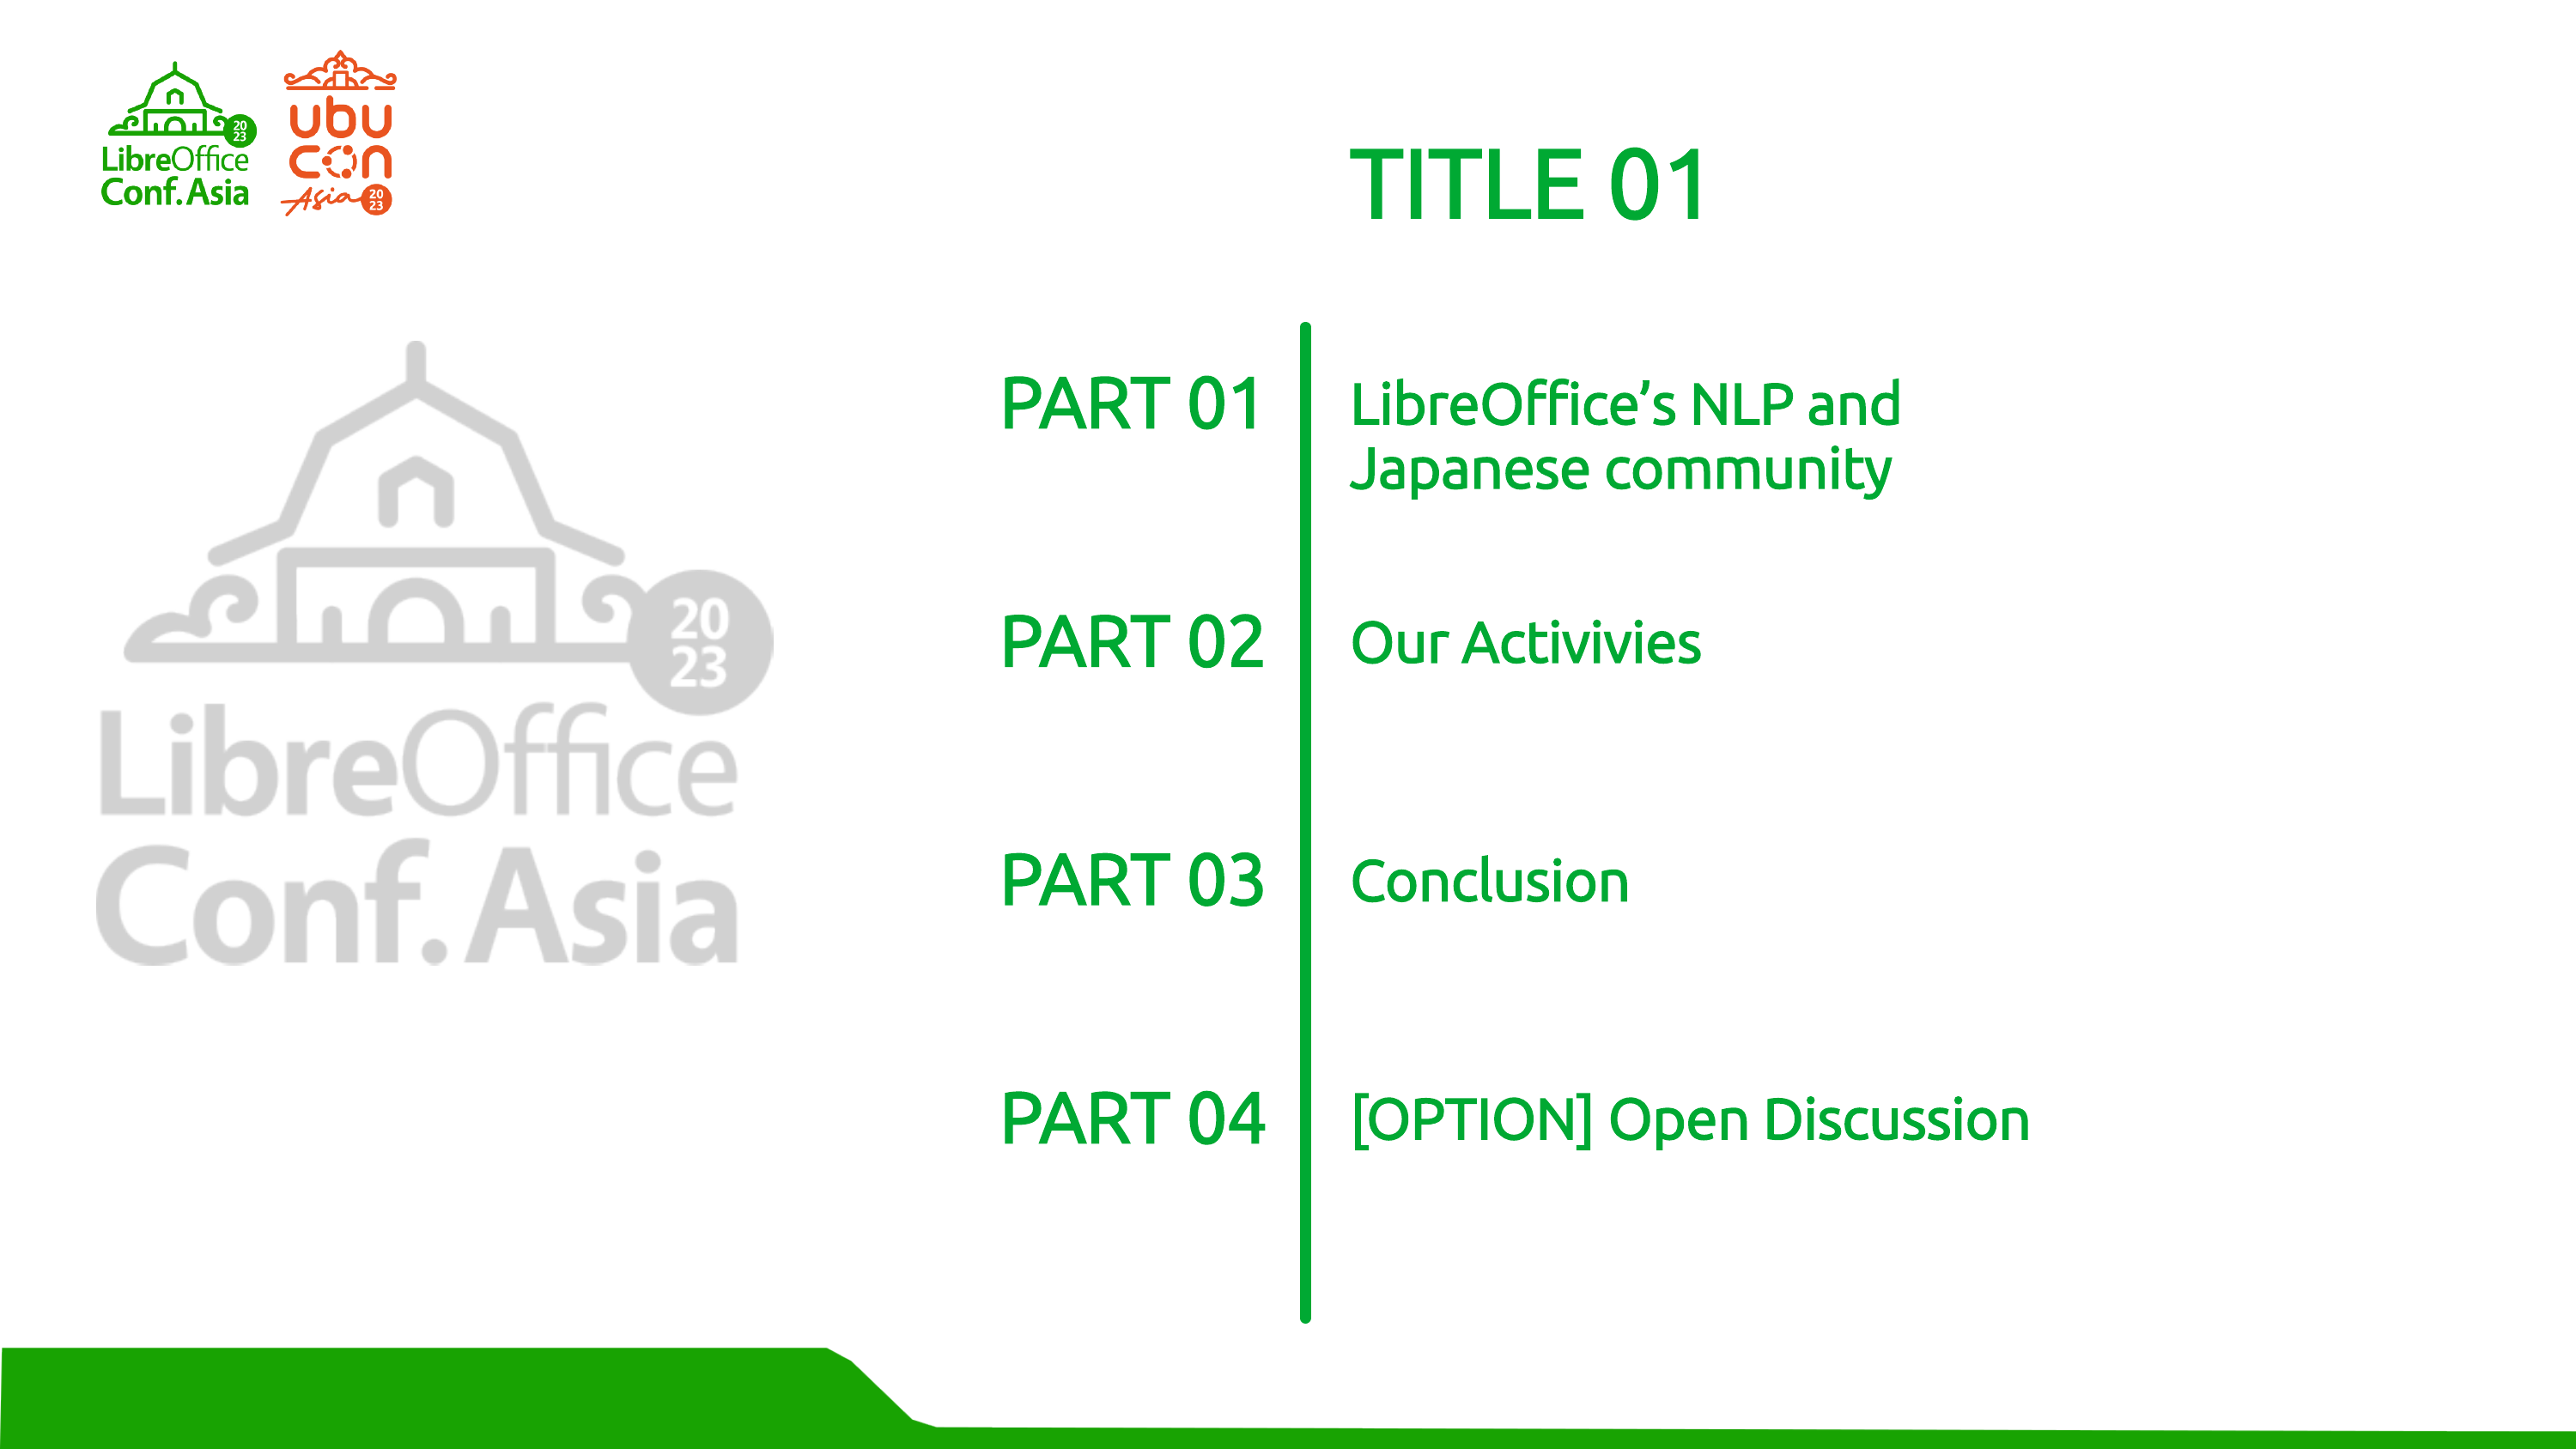

TITLE 01
PART 01
LibreOffice’s NLP and Japanese community
PART 02
Our Activivies
PART 03
Conclusion
PART 04
[OPTION] Open Discussion